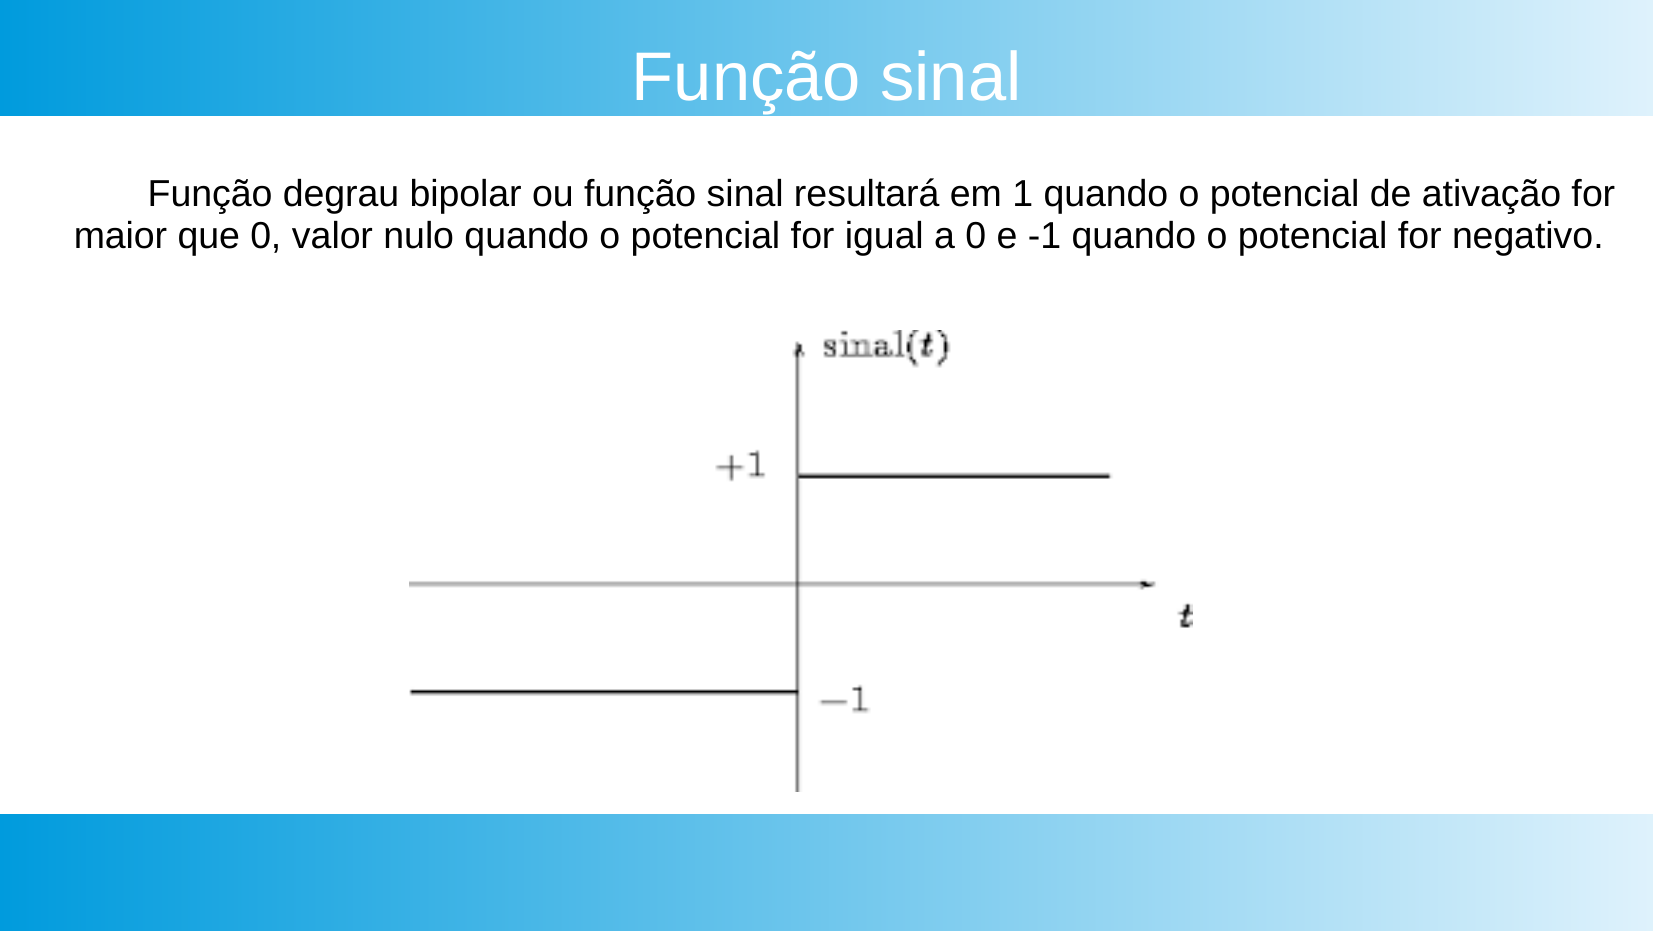

# Função sinal
	Função degrau bipolar ou função sinal resultará em 1 quando o potencial de ativação for
maior que 0, valor nulo quando o potencial for igual a 0 e -1 quando o potencial for negativo.